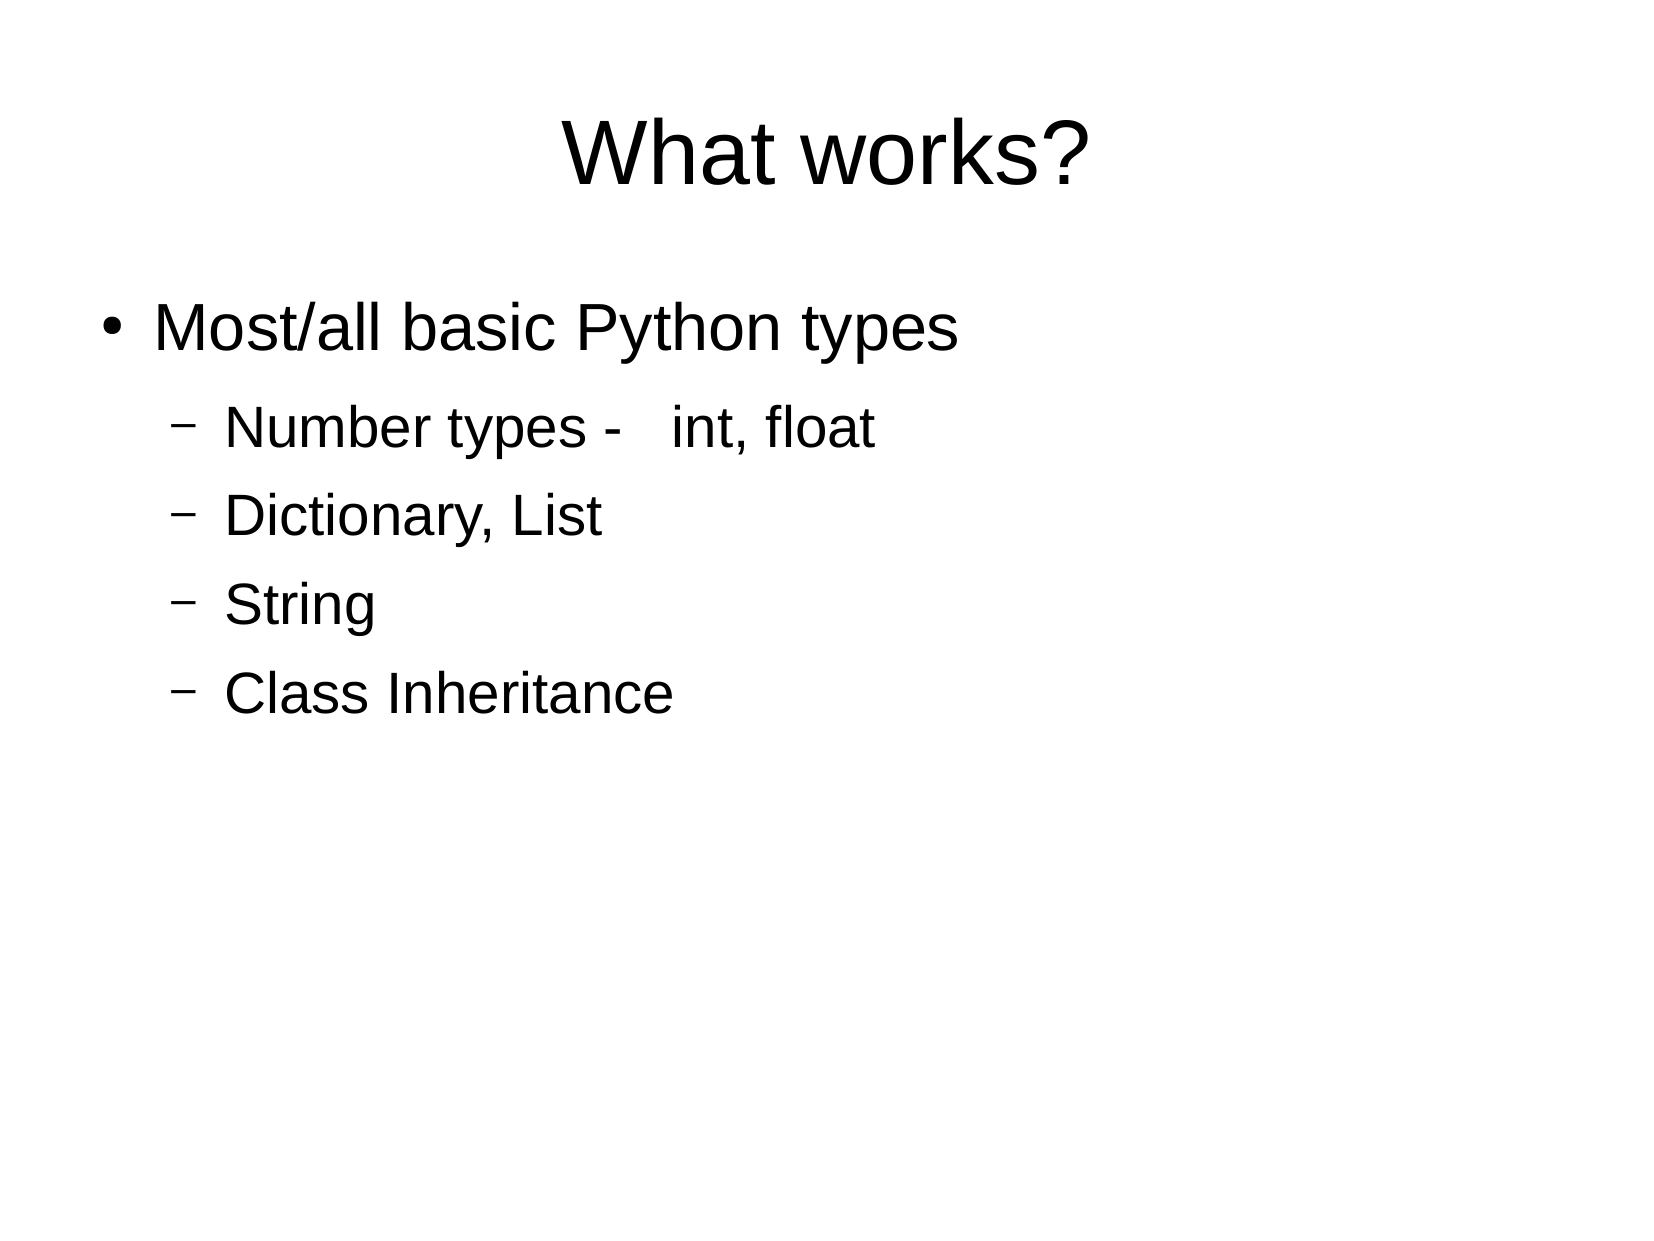

# What works?
Most/all basic Python types
Number types - int, float
Dictionary, List
String
Class Inheritance